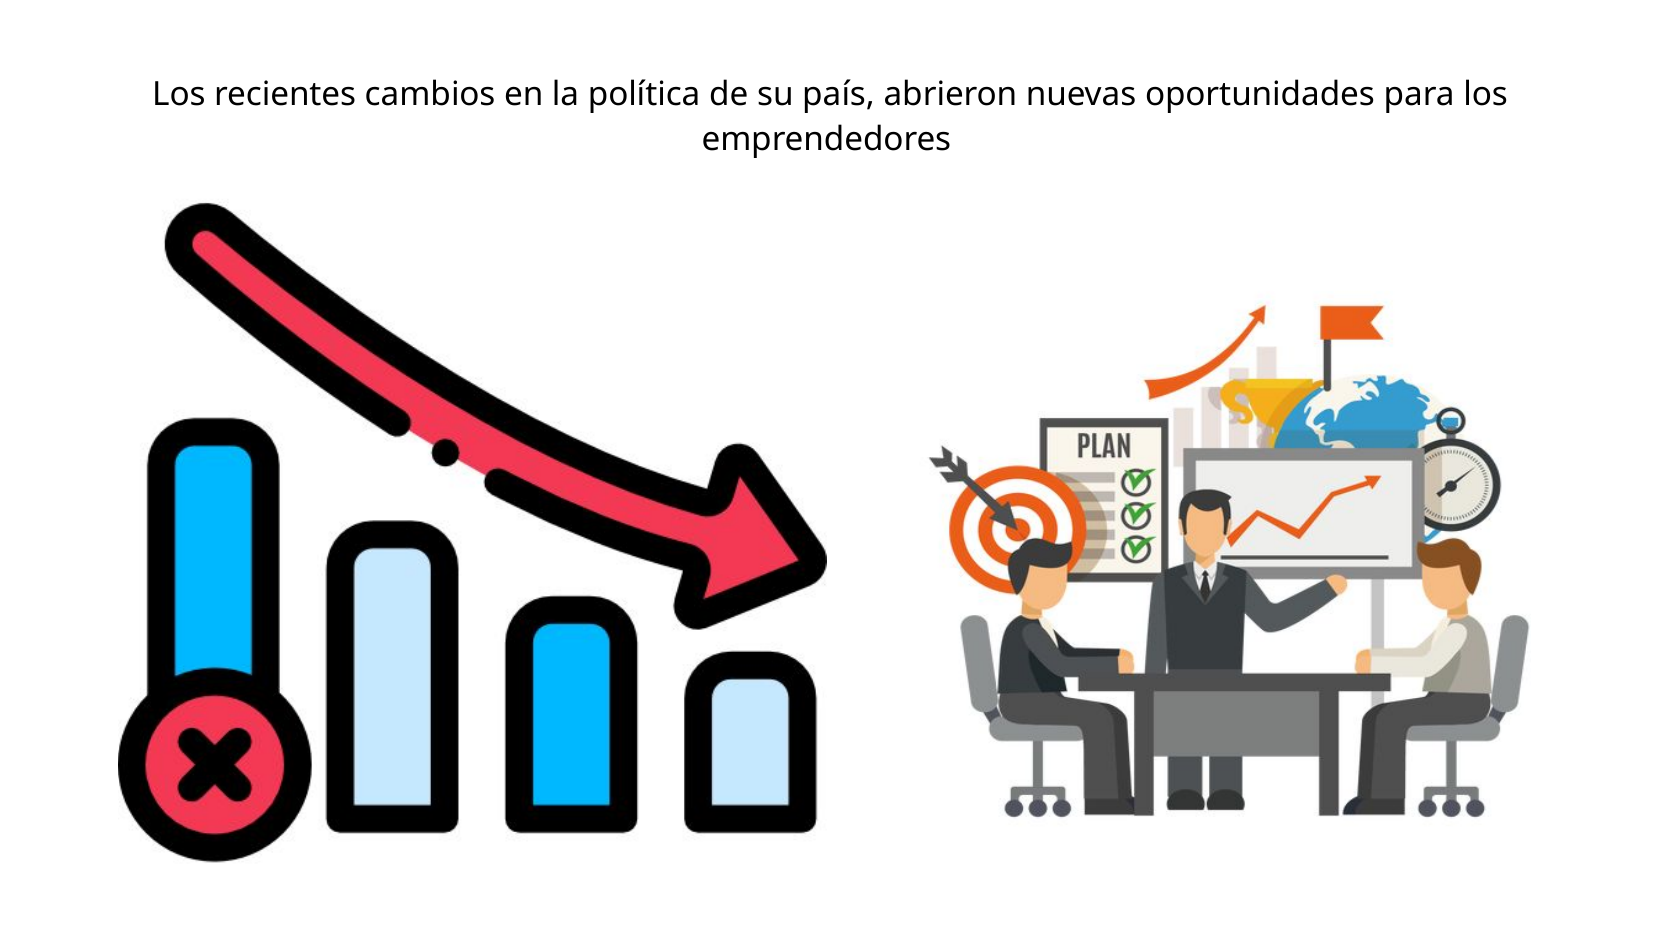

# Los recientes cambios en la política de su país, abrieron nuevas oportunidades para los emprendedores